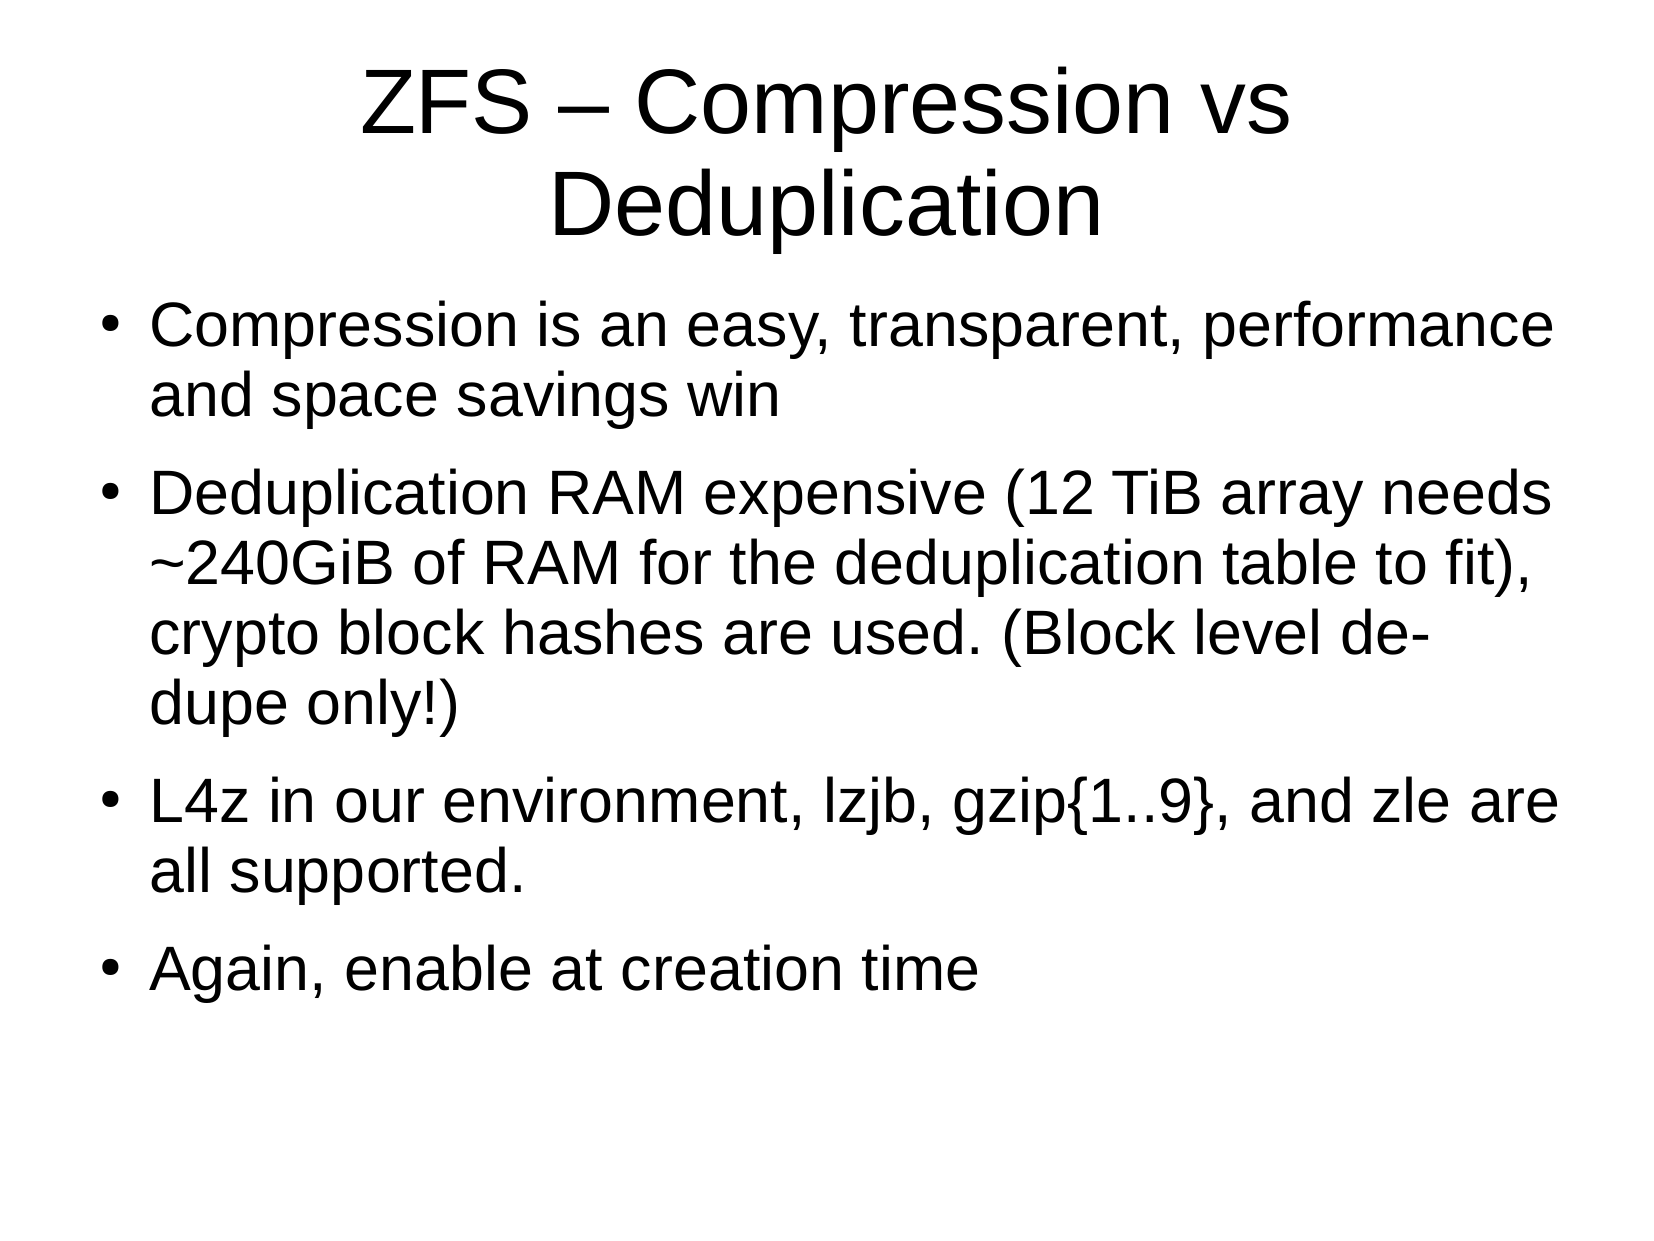

# ZFS – Compression vs Deduplication
Compression is an easy, transparent, performance and space savings win
Deduplication RAM expensive (12 TiB array needs ~240GiB of RAM for the deduplication table to fit), crypto block hashes are used. (Block level de-dupe only!)
L4z in our environment, lzjb, gzip{1..9}, and zle are all supported.
Again, enable at creation time